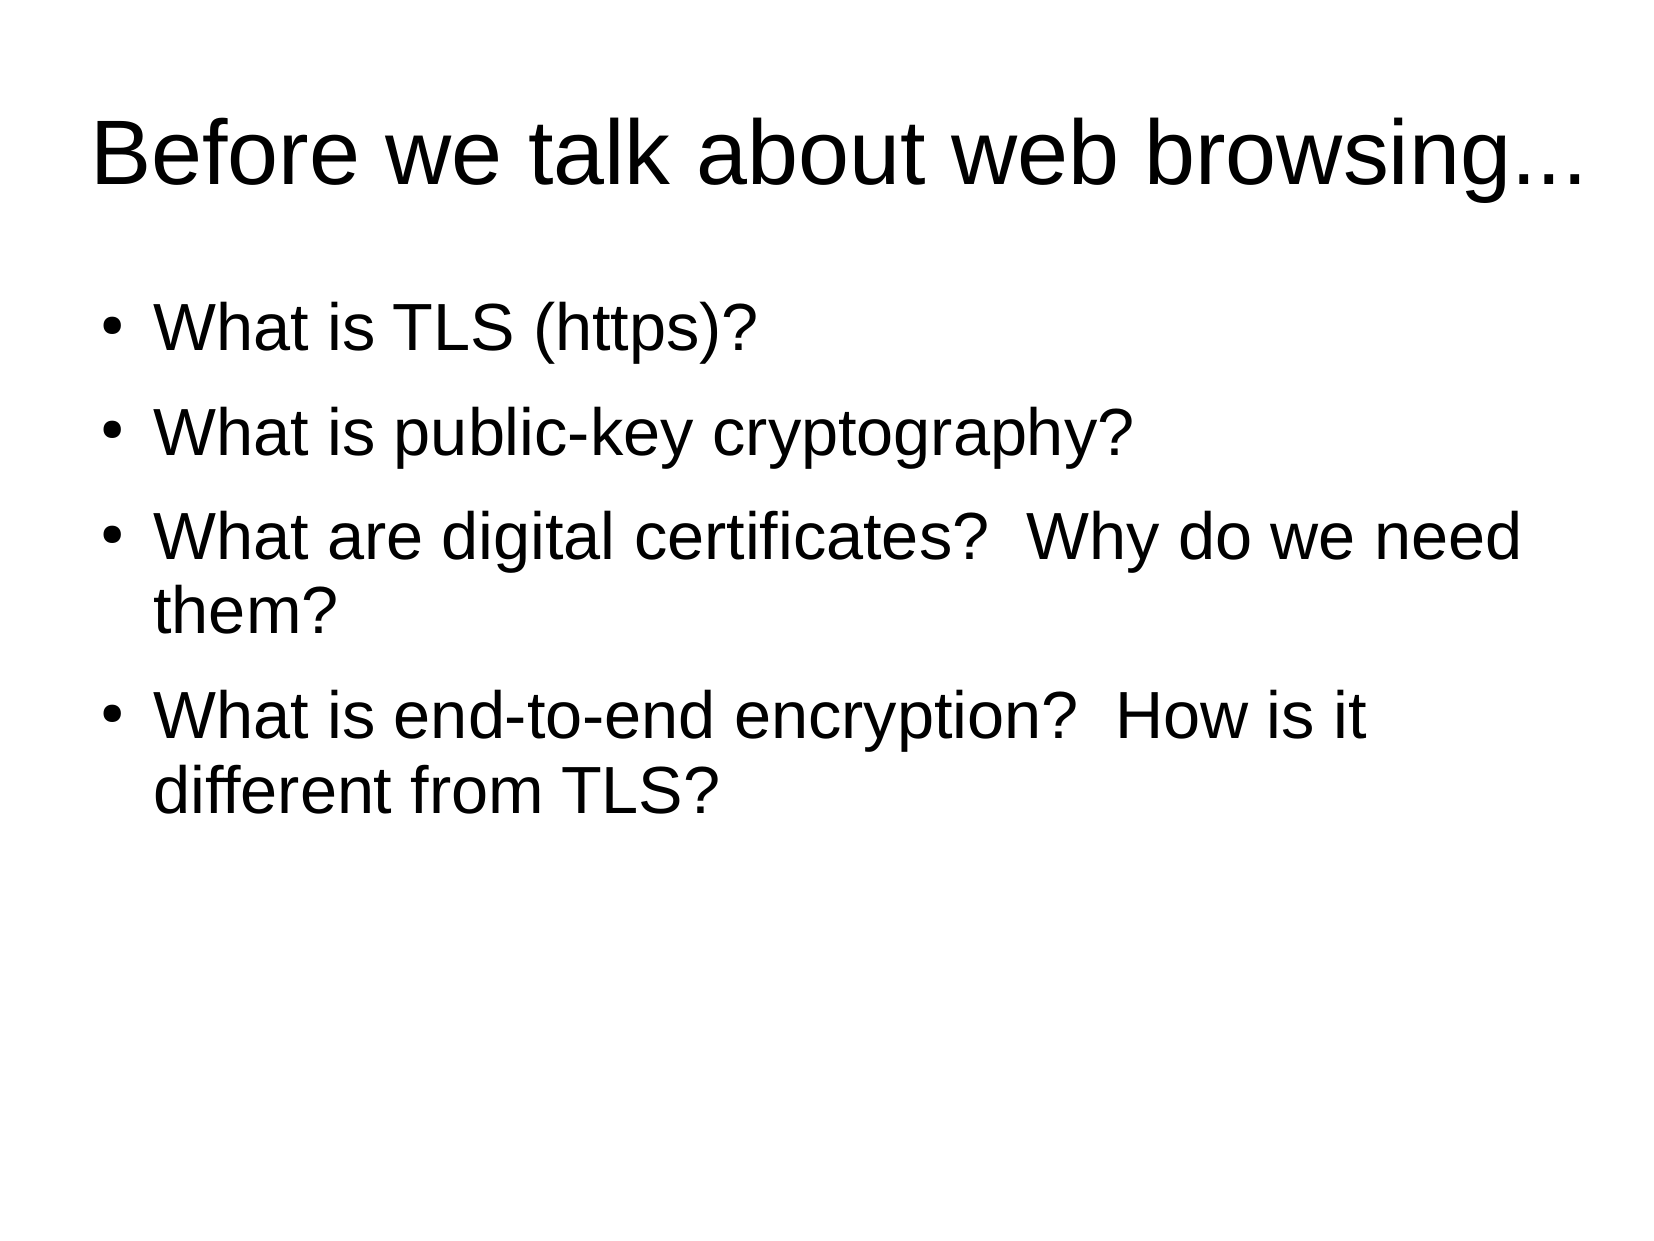

# Before we talk about web browsing...
What is TLS (https)?
What is public-key cryptography?
What are digital certificates? Why do we need them?
What is end-to-end encryption? How is it different from TLS?